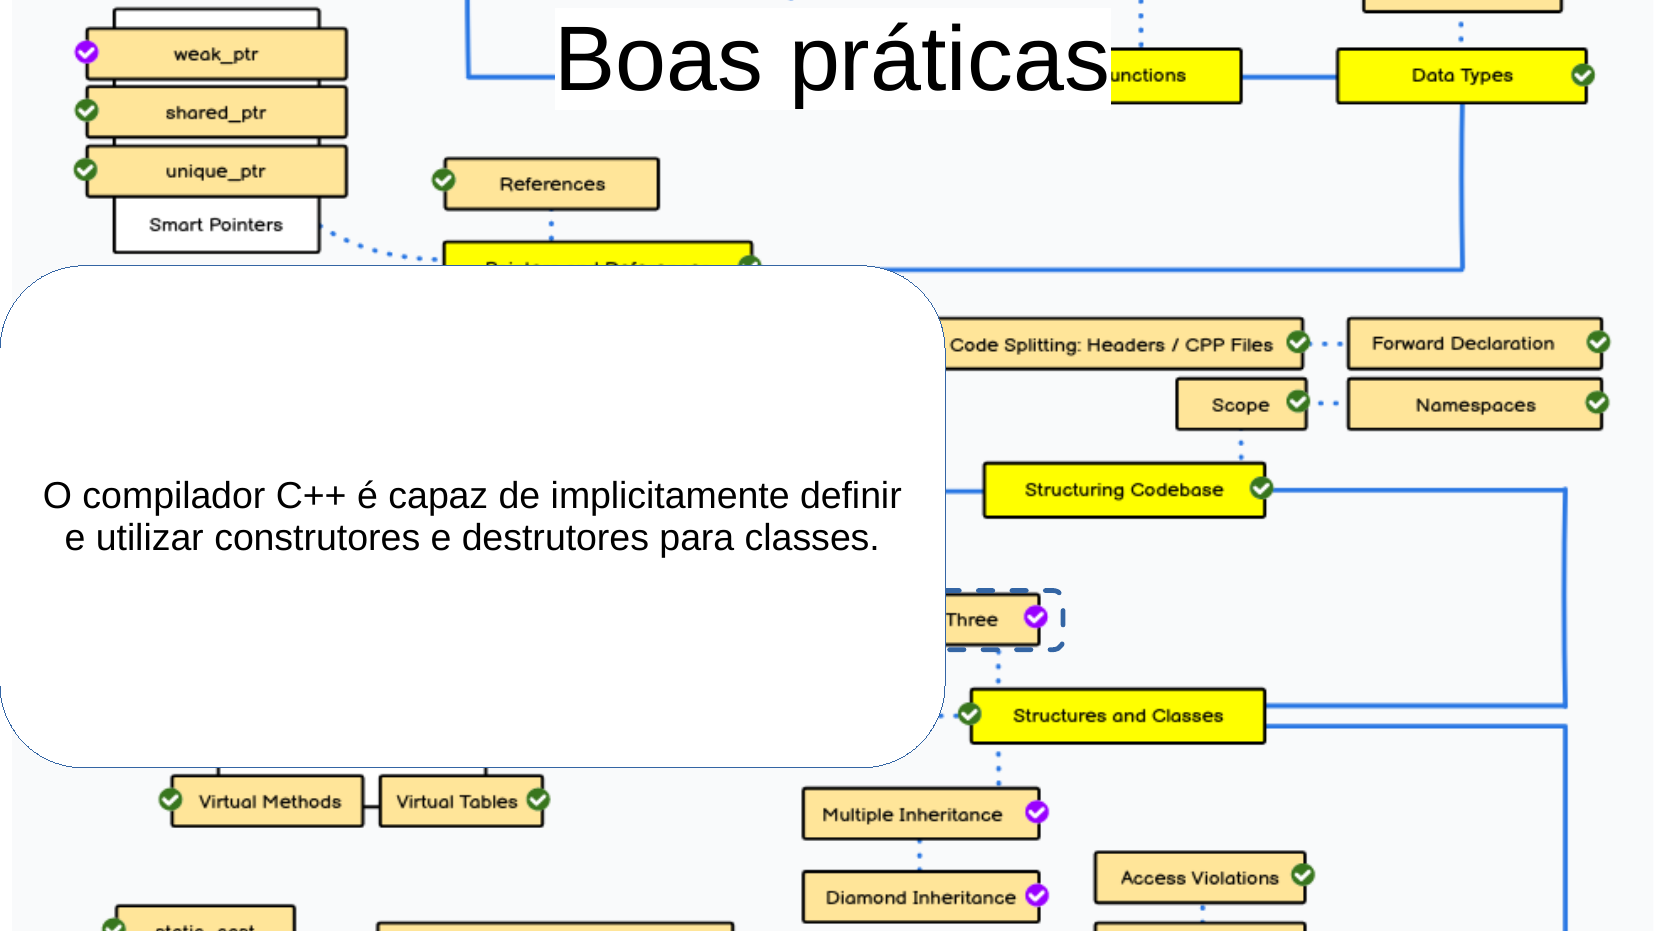

# Boas práticas
O compilador C++ é capaz de implicitamente definir e utilizar construtores e destrutores para classes.